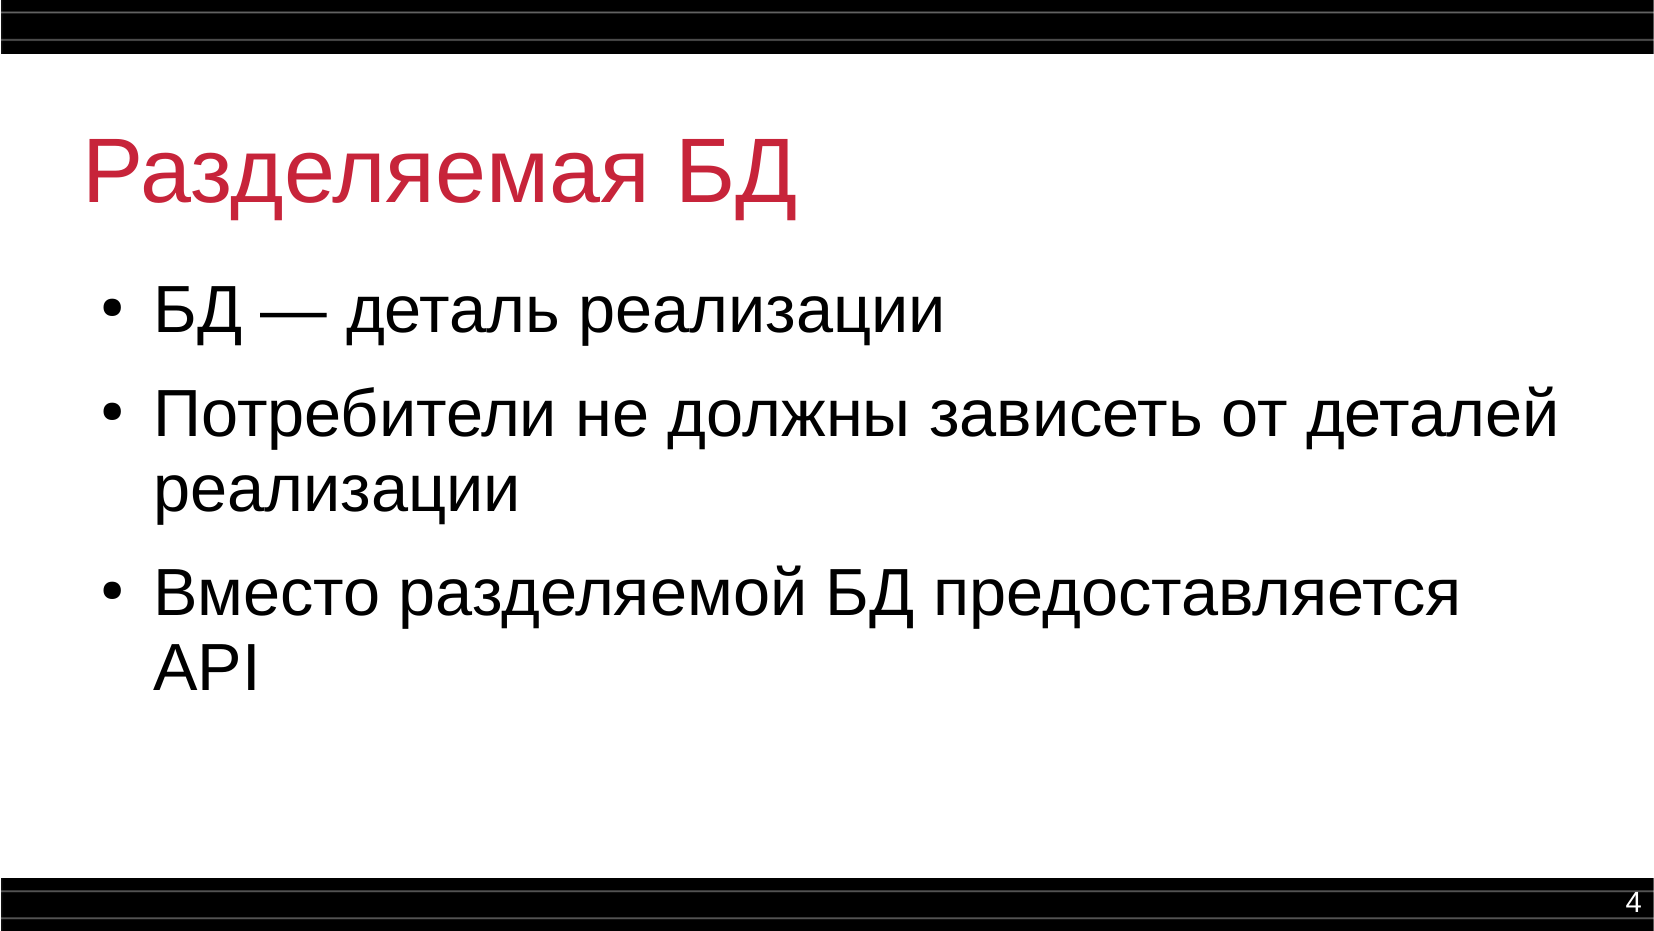

# Разделяемая БД
БД — деталь реализации
Потребители не должны зависеть от деталей реализации
Вместо разделяемой БД предоставляется API